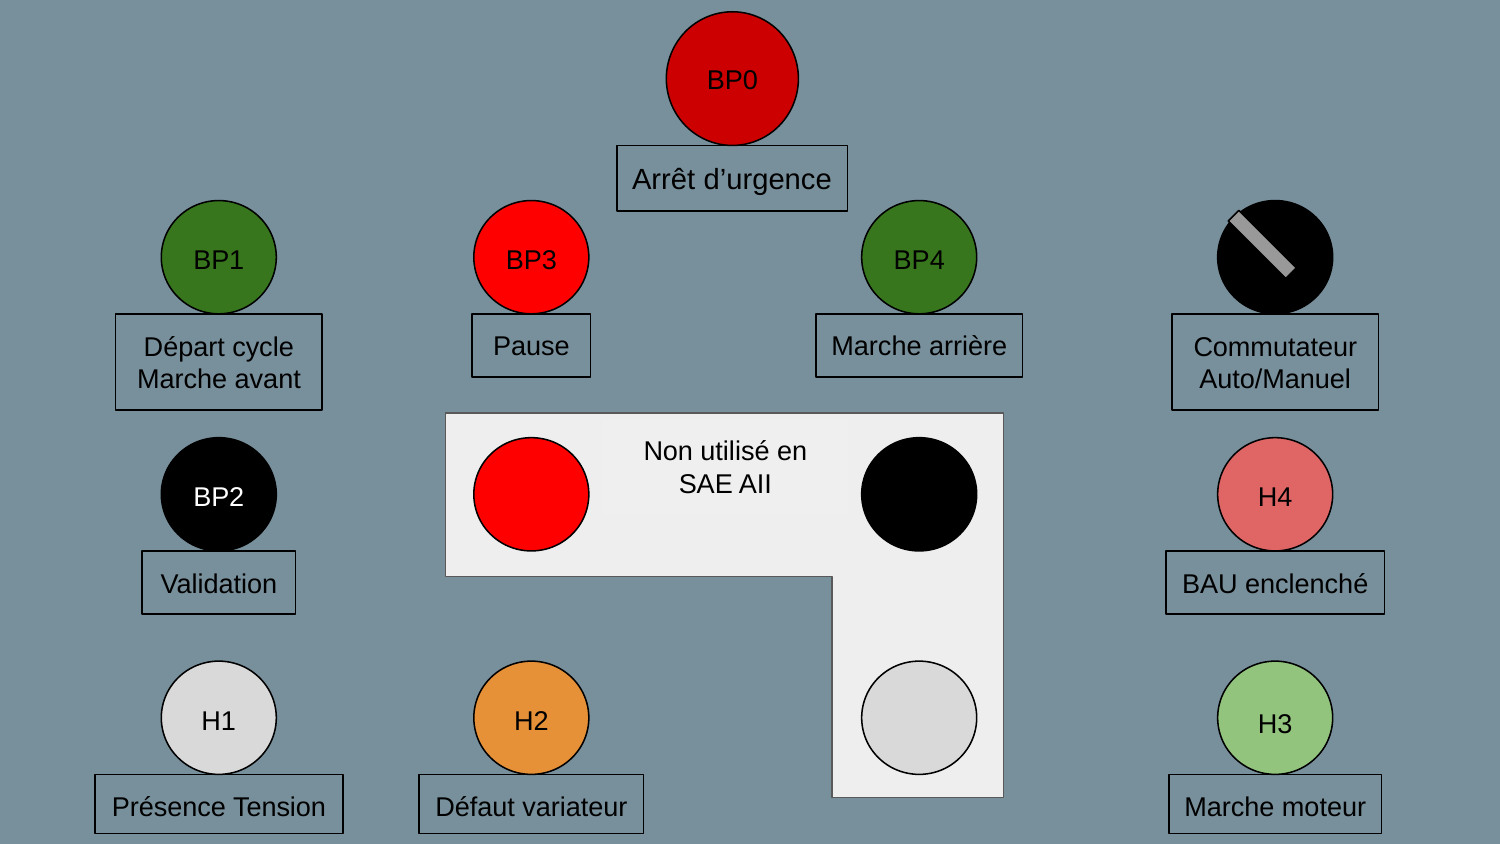

BP0
Arrêt d’urgence
BP1
BP3
BP4
Départ cycle
Marche avant
Pause
Marche arrière
Commutateur
Auto/Manuel
Non utilisé en
SAE AII
BP2
H4
Validation
BAU enclenché
H1
H2
H3
Présence Tension
Défaut variateur
Marche moteur